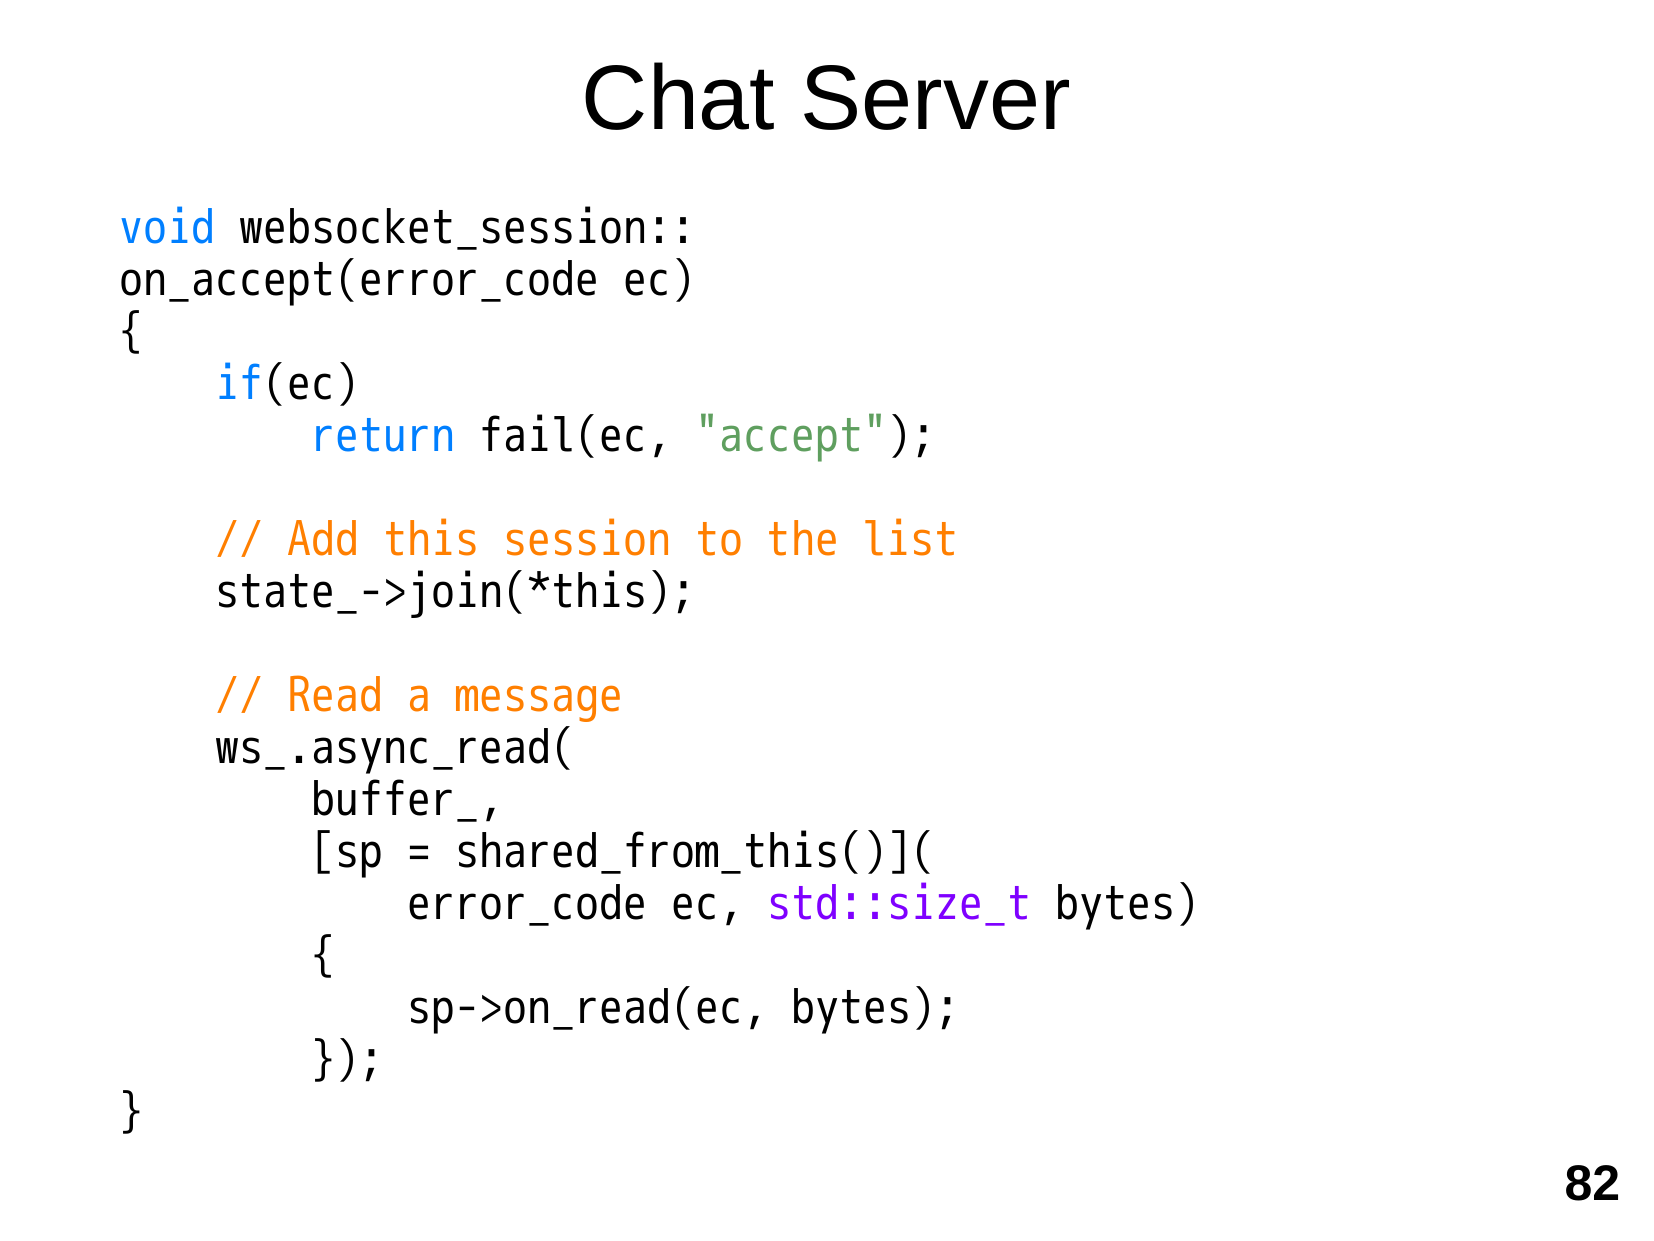

# Chat Server
void websocket_session::
on_accept(error_code ec)
{
 if(ec)
 return fail(ec, "accept");
 // Add this session to the list
 state_->join(*this);
 // Read a message
 ws_.async_read(
 buffer_,
 [sp = shared_from_this()](
 error_code ec, std::size_t bytes)
 {
 sp->on_read(ec, bytes);
 });
}
82